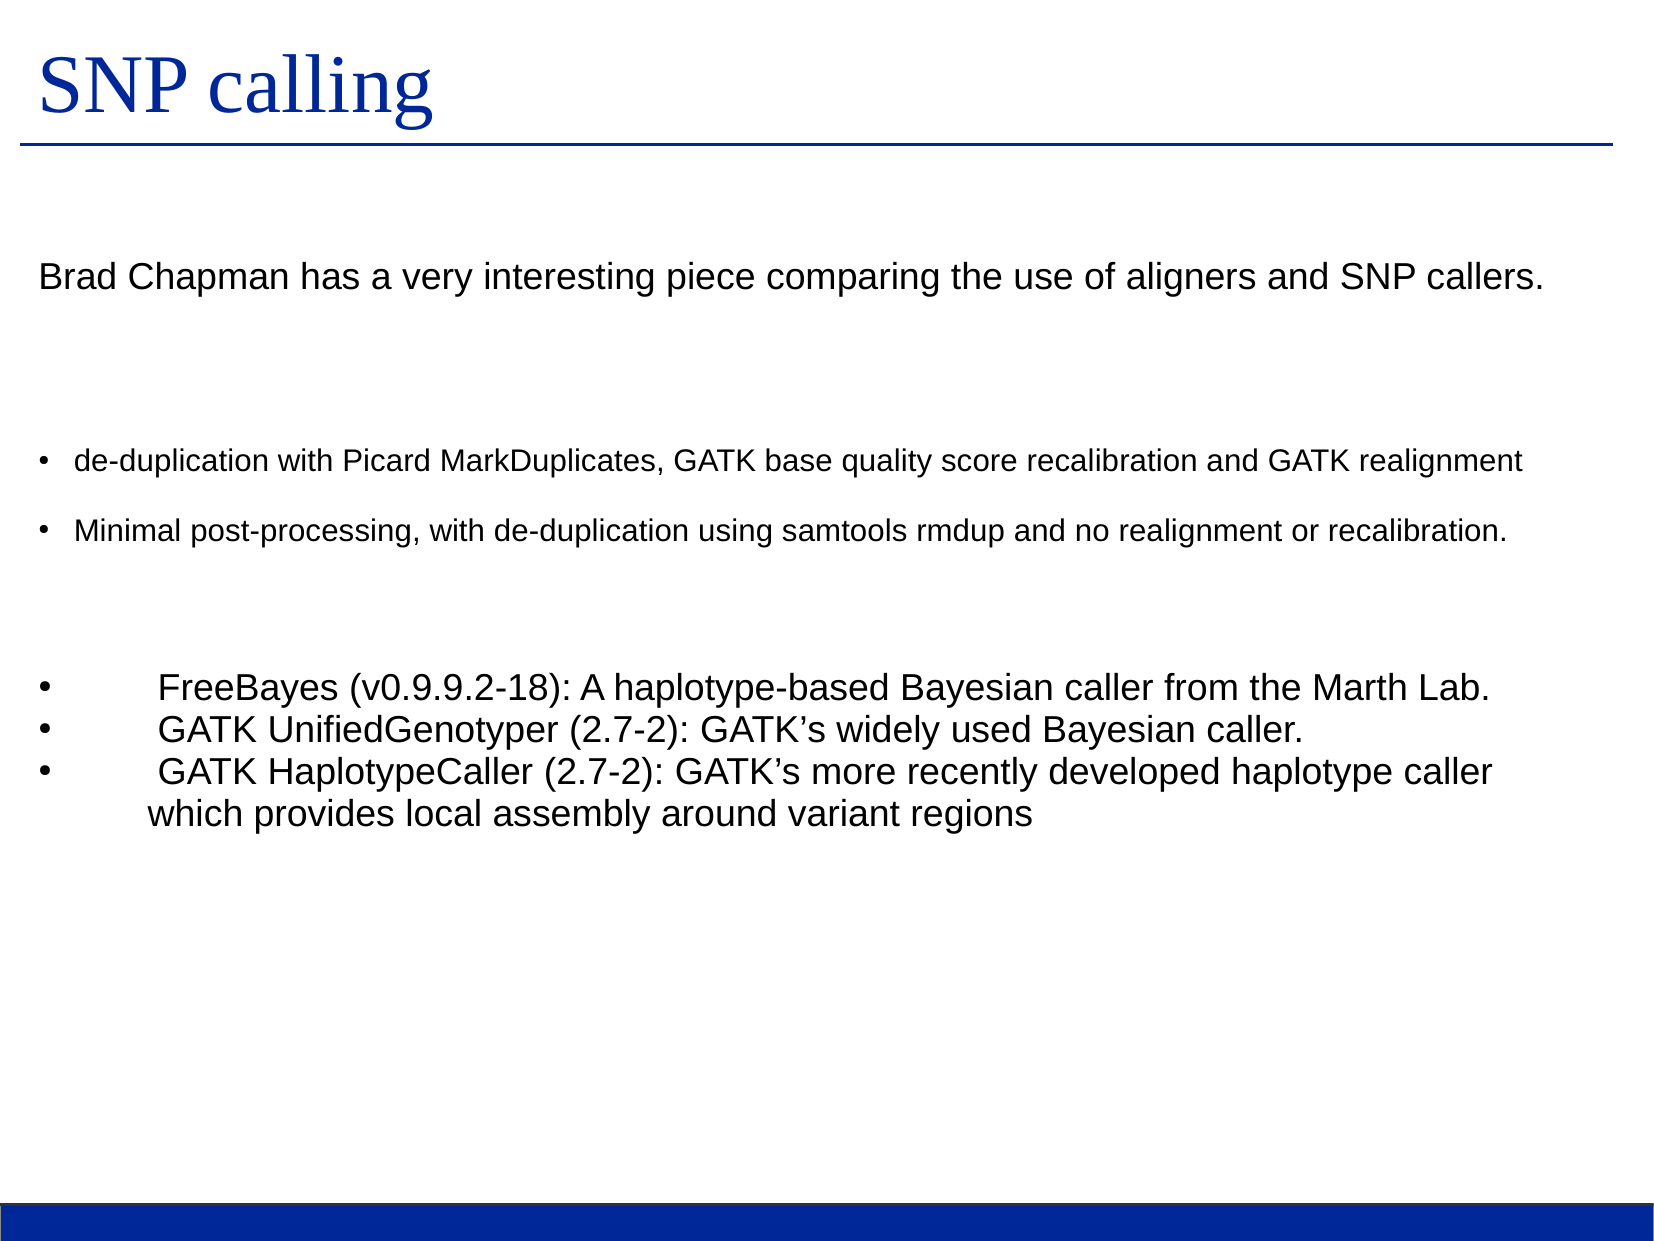

# SNP calling
Brad Chapman has a very interesting piece comparing the use of aligners and SNP callers.
de-duplication with Picard MarkDuplicates, GATK base quality score recalibration and GATK realignment
Minimal post-processing, with de-duplication using samtools rmdup and no realignment or recalibration.
 FreeBayes (v0.9.9.2-18): A haplotype-based Bayesian caller from the Marth Lab.
 GATK UnifiedGenotyper (2.7-2): GATK’s widely used Bayesian caller.
 GATK HaplotypeCaller (2.7-2): GATK’s more recently developed haplotype caller 		which provides local assembly around variant regions